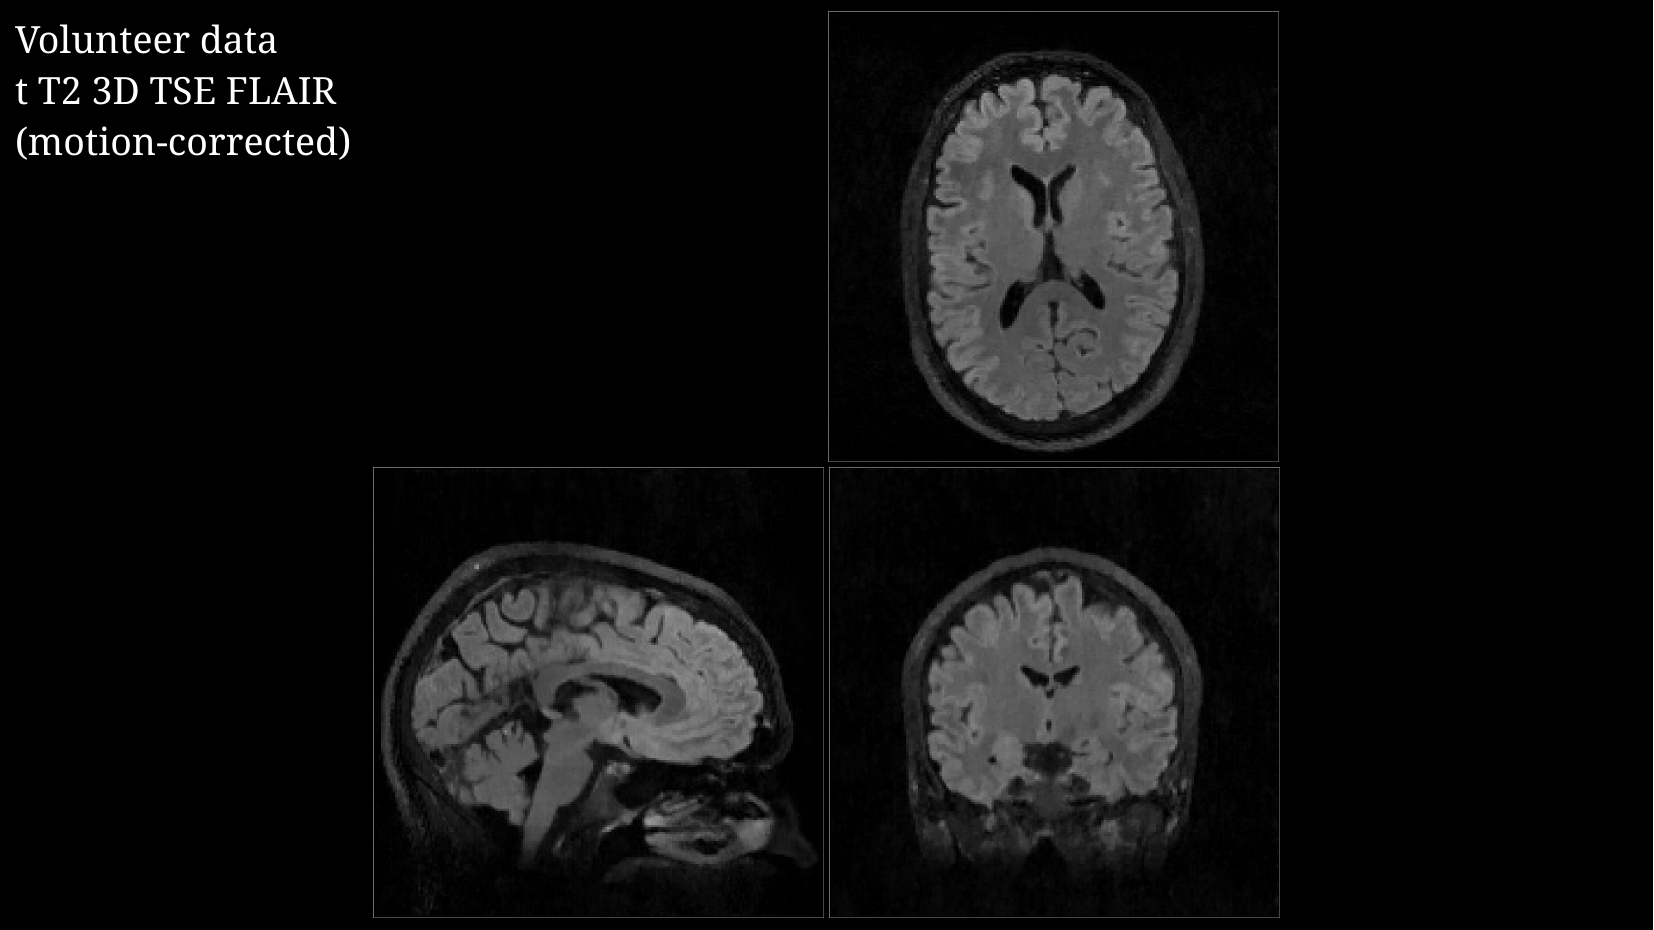

# Volunteer data t T2 3D TSE FLAIR (motion-corrected)